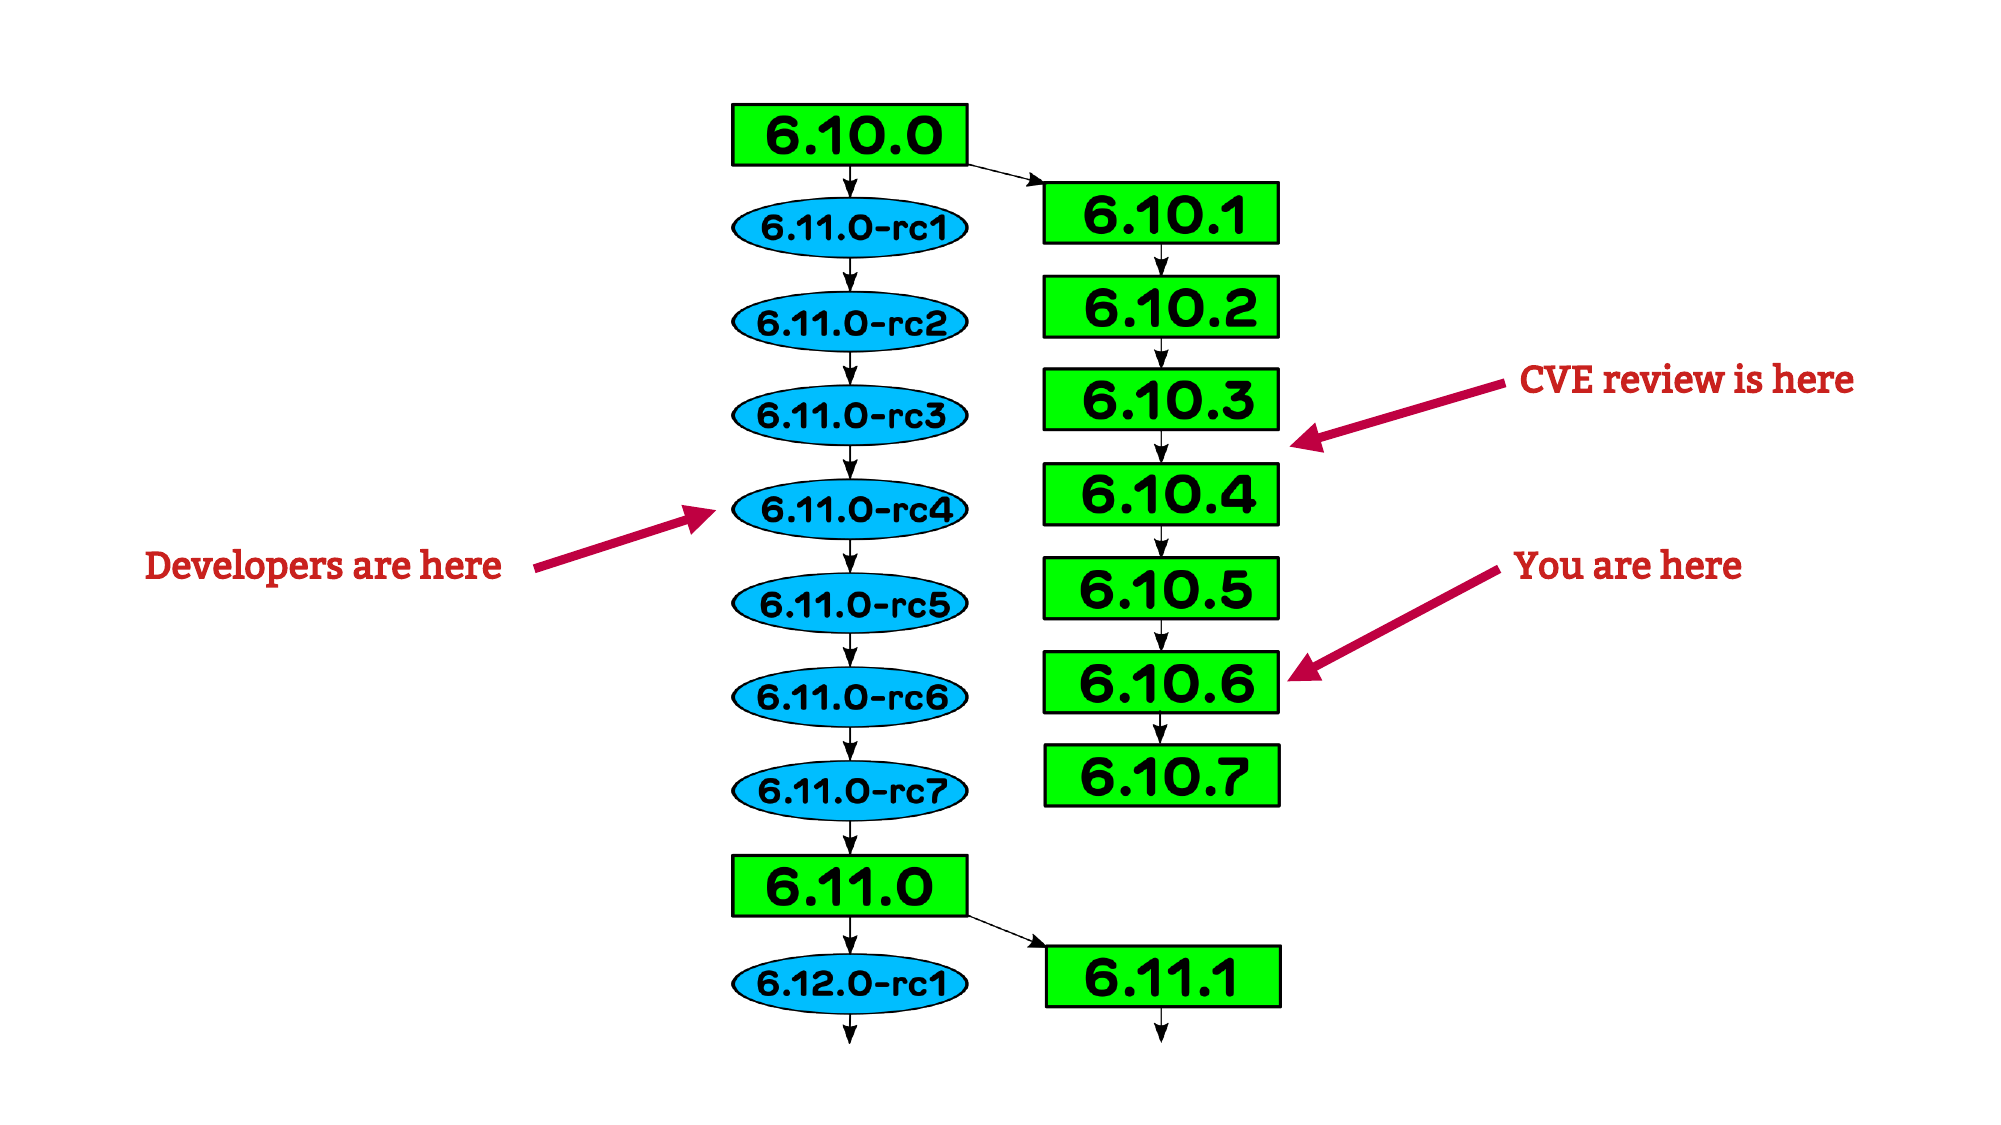

CVE review is here
Developers are here
You are here